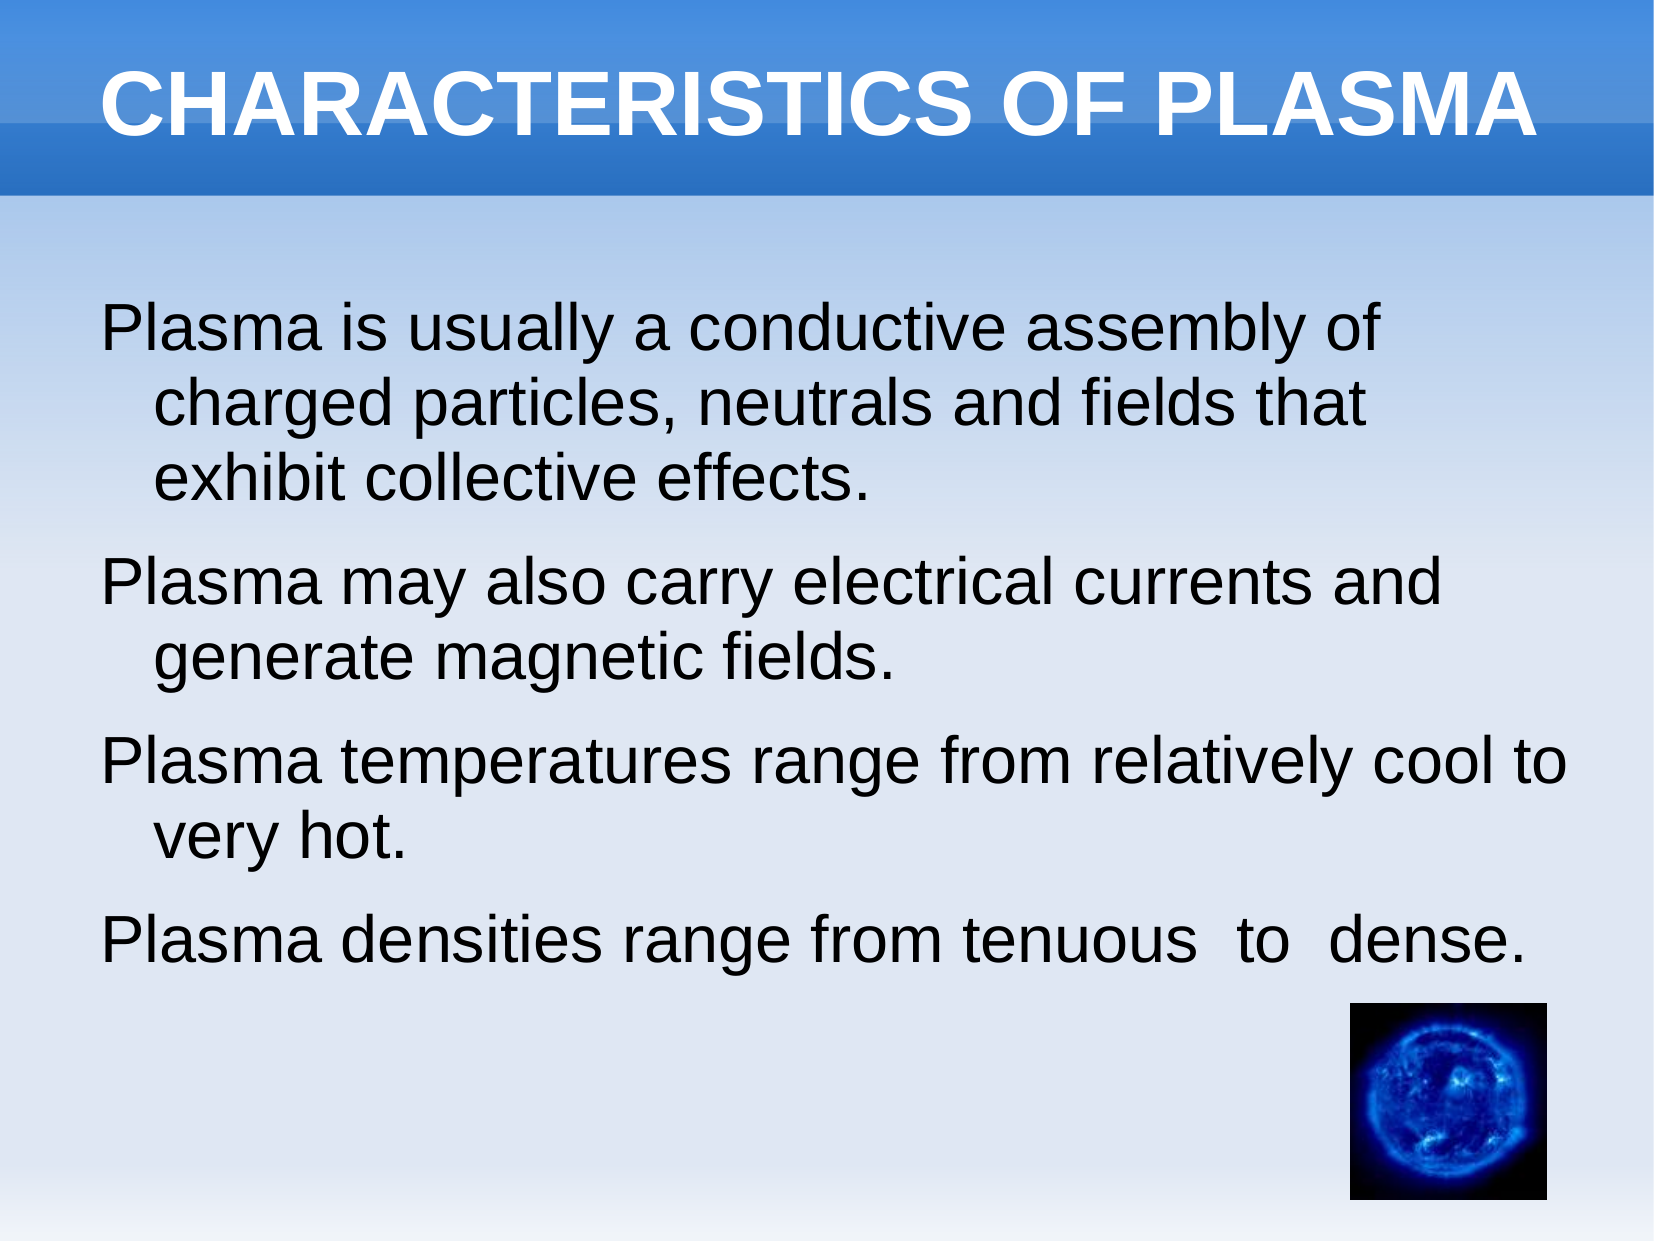

# CHARACTERISTICS OF PLASMA
Plasma is usually a conductive assembly of charged particles, neutrals and fields that exhibit collective effects.
Plasma may also carry electrical currents and generate magnetic fields.
Plasma temperatures range from relatively cool to very hot.
Plasma densities range from tenuous to dense.